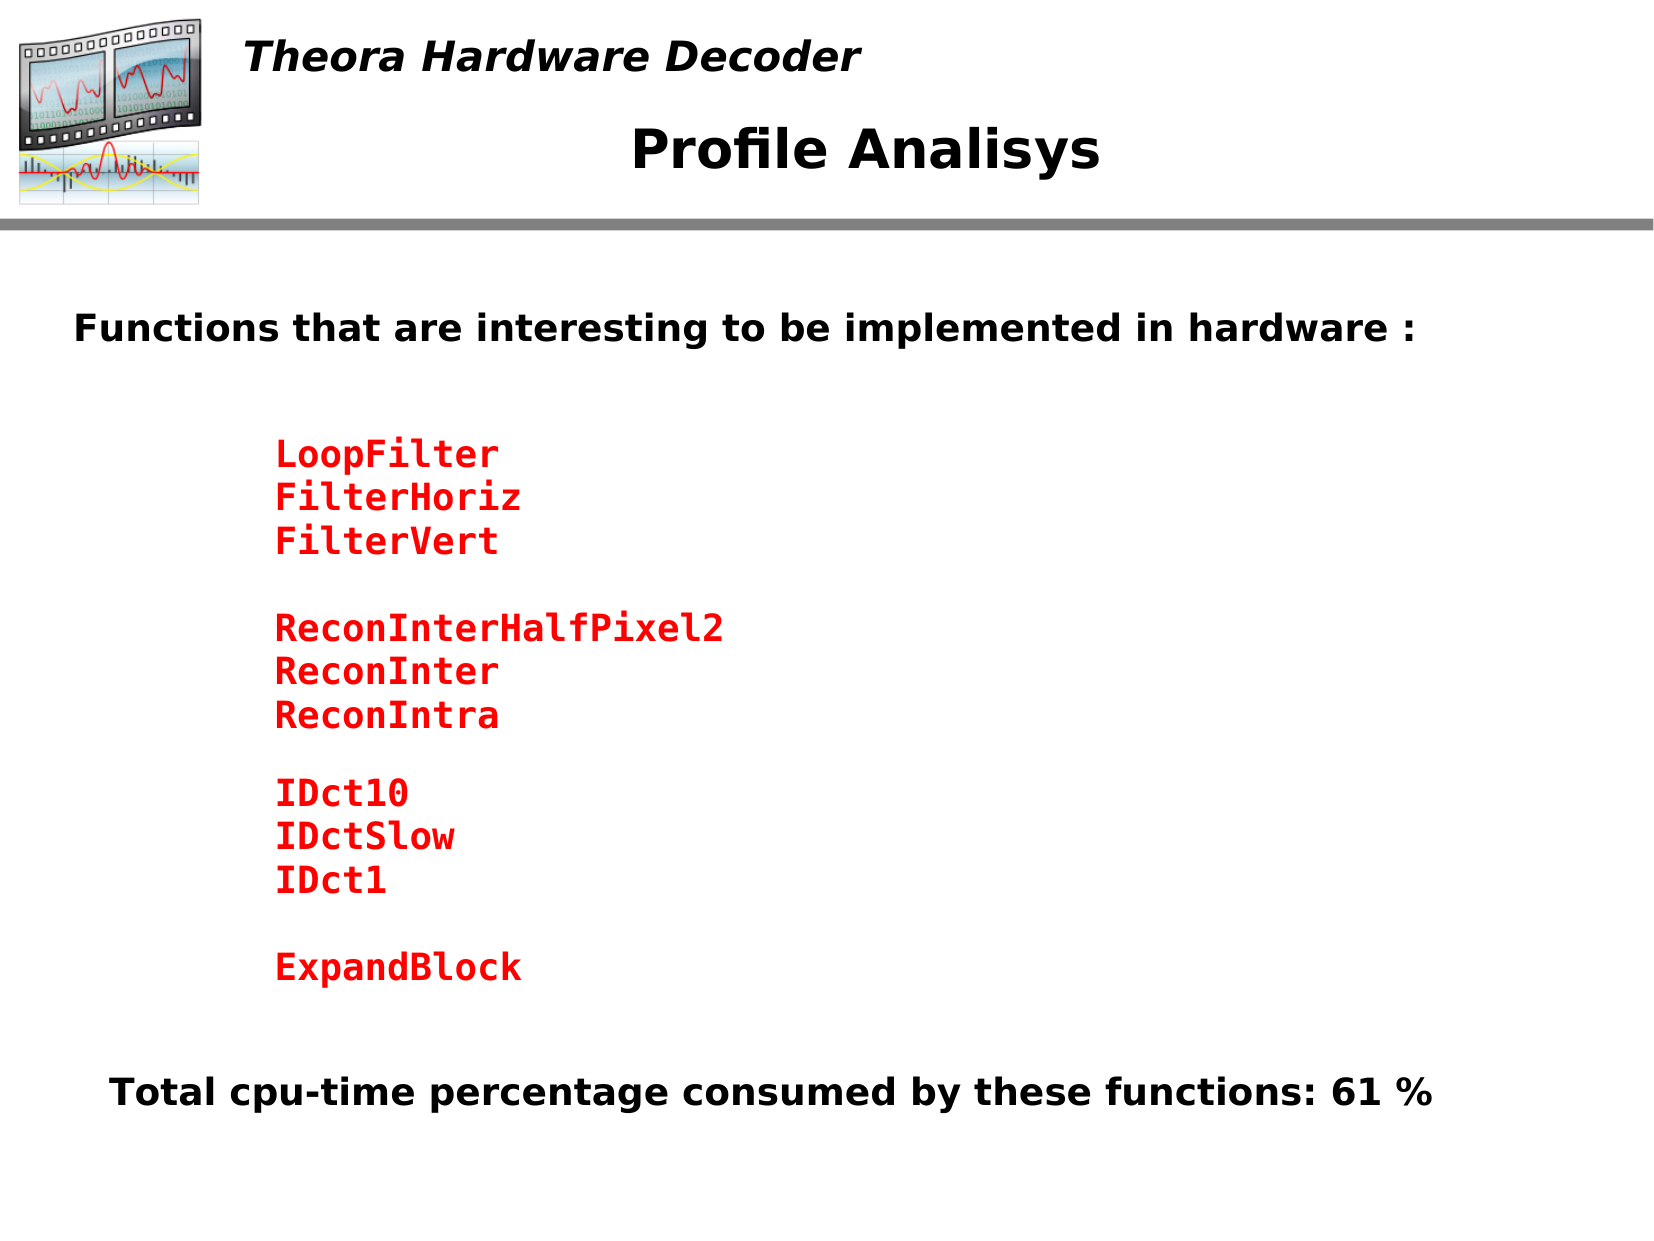

Theora Hardware Decoder
Profile Analisys
Functions that are interesting to be implemented in hardware :
LoopFilter
FilterHoriz
FilterVert
ReconInterHalfPixel2
ReconInter
ReconIntra
IDct10
IDctSlow
IDct1
ExpandBlock
Total cpu-time percentage consumed by these functions: 61 %